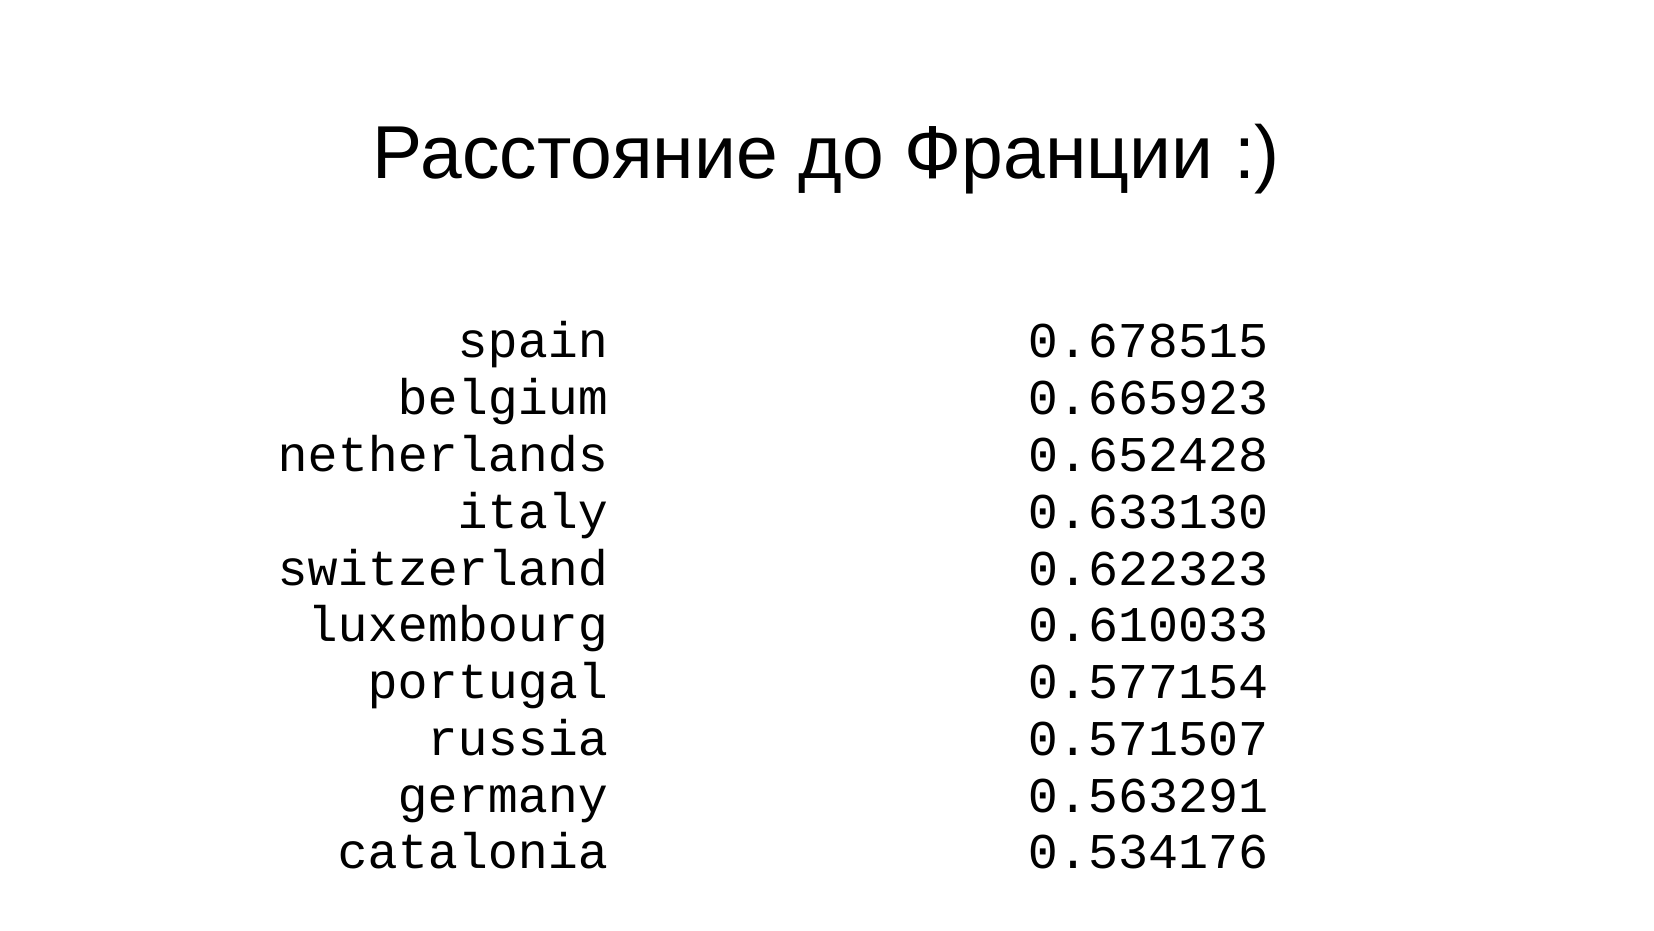

# Расстояние до Франции :)
 spain 0.678515
 belgium 0.665923
 netherlands 0.652428
 italy 0.633130
 switzerland 0.622323
 luxembourg 0.610033
 portugal 0.577154
 russia 0.571507
 germany 0.563291
 catalonia 0.534176